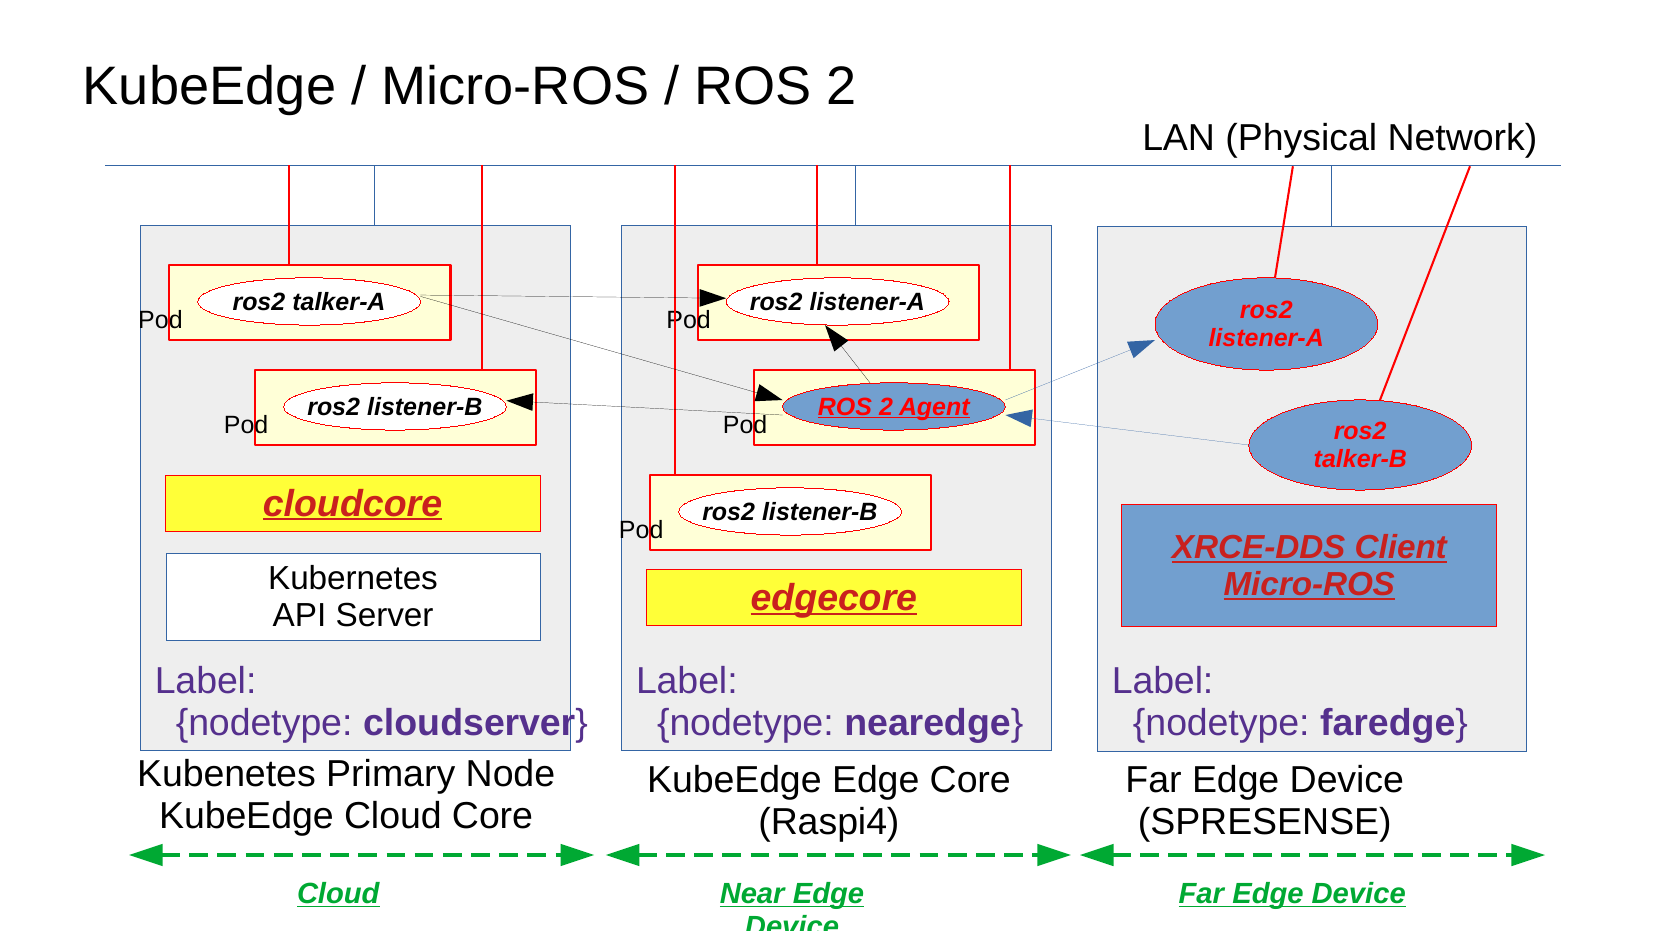

# KubeEdge / Micro-ROS / ROS 2
LAN (Physical Network)
ros2 talker-A
ros2 listener-A
ros2
listener-A
Pod
Pod
ros2 listener-B
ROS 2 Agent
ros2
talker-B
Pod
Pod
cloudcore
ros2 listener-B
XRCE-DDS Client
Micro-ROS
Pod
Kubernetes
API Server
edgecore
Label:
 {nodetype: cloudserver}
Label:
 {nodetype: nearedge}
Label:
 {nodetype: faredge}
Kubenetes Primary Node
KubeEdge Cloud Core
KubeEdge Edge Core
(Raspi4)
Far Edge Device
(SPRESENSE)
Cloud
Near Edge Device
Far Edge Device